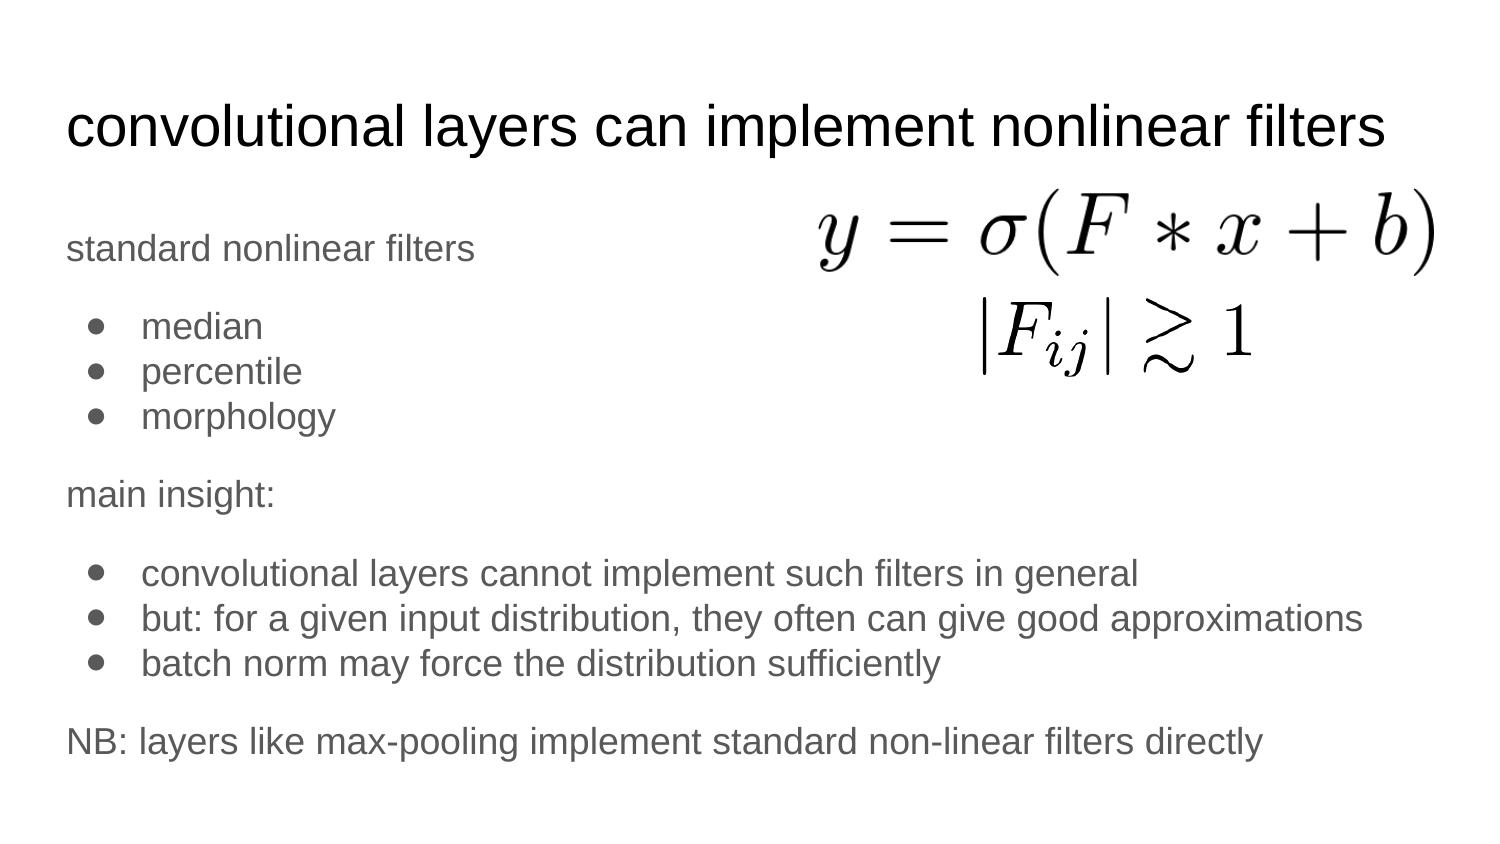

# convolutional layers can implement nonlinear filters
standard nonlinear filters
median
percentile
morphology
main insight:
convolutional layers cannot implement such filters in general
but: for a given input distribution, they often can give good approximations
batch norm may force the distribution sufficiently
NB: layers like max-pooling implement standard non-linear filters directly